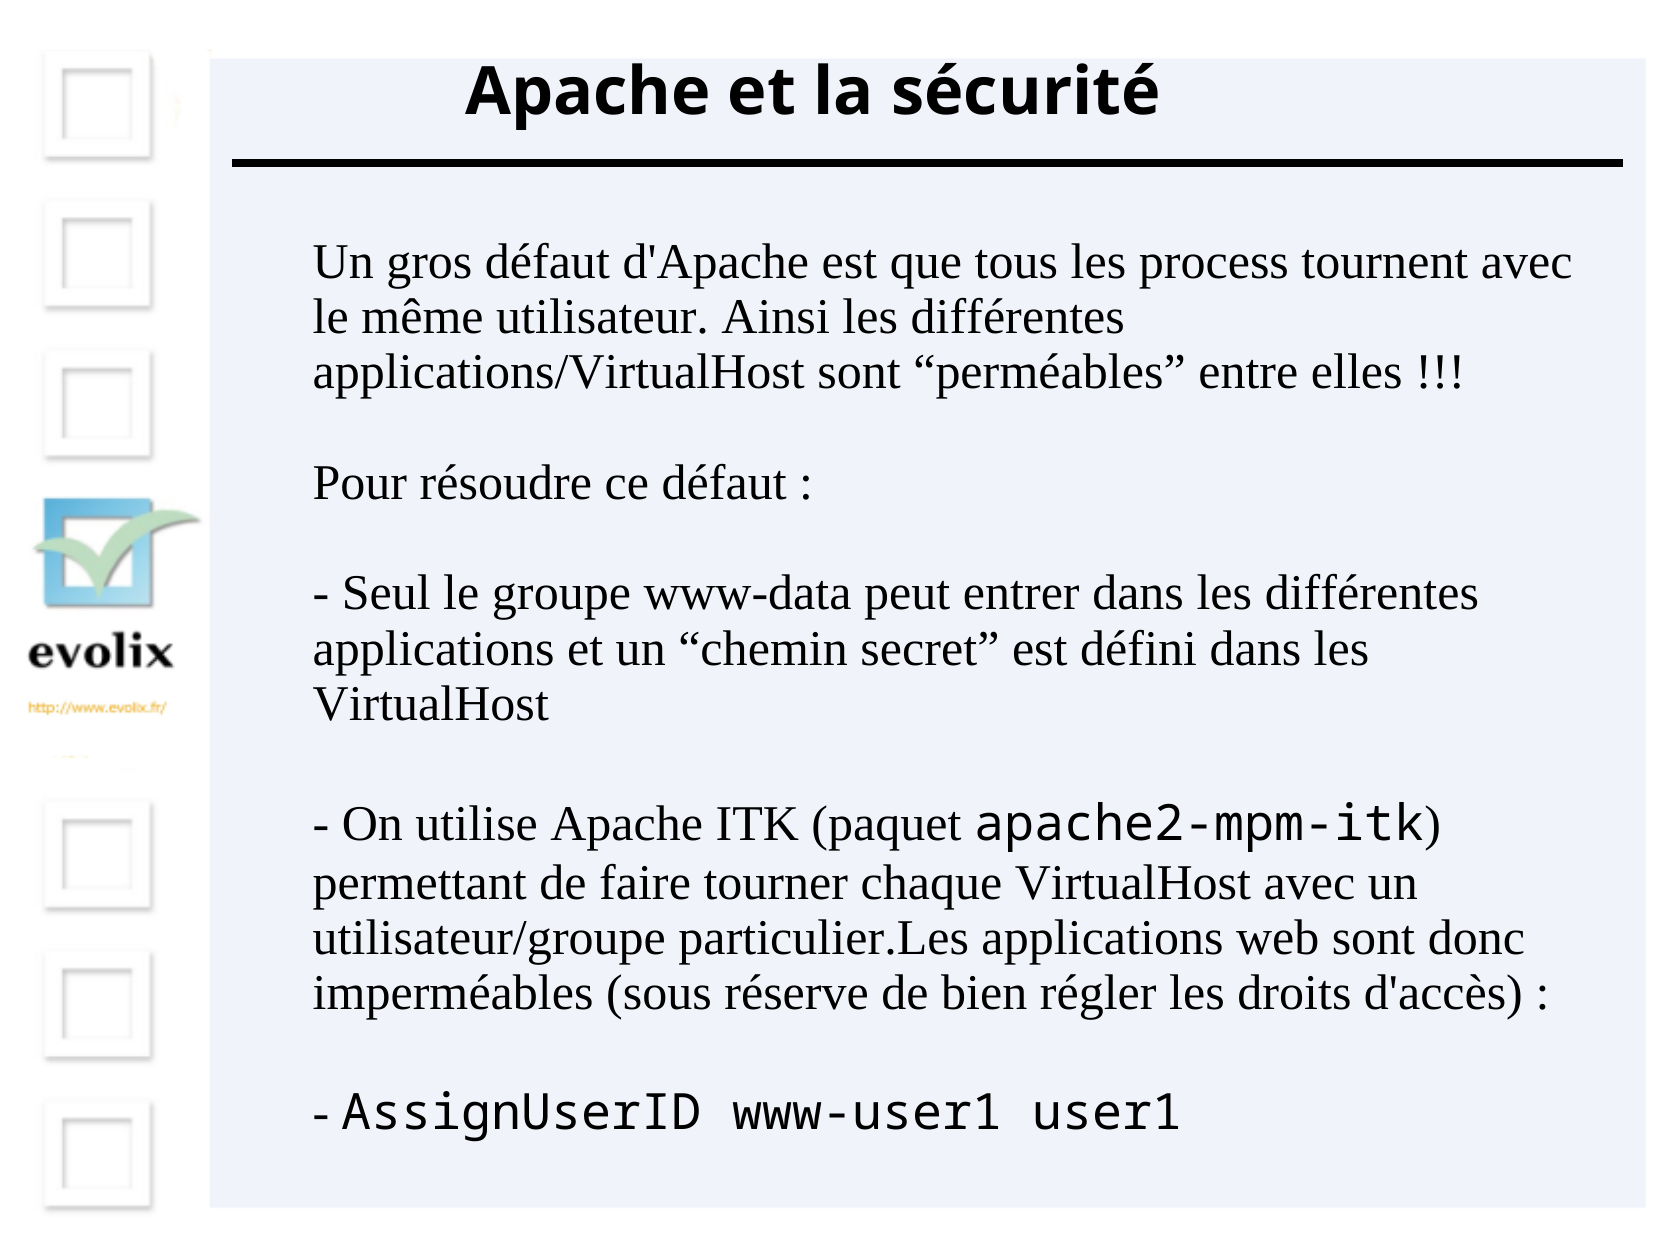

# Apache et la sécurité
Un gros défaut d'Apache est que tous les process tournent avec le même utilisateur. Ainsi les différentes applications/VirtualHost sont “perméables” entre elles !!!
Pour résoudre ce défaut :
- Seul le groupe www-data peut entrer dans les différentes applications et un “chemin secret” est défini dans les VirtualHost
- On utilise Apache ITK (paquet apache2-mpm-itk) permettant de faire tourner chaque VirtualHost avec un utilisateur/groupe particulier.Les applications web sont donc imperméables (sous réserve de bien régler les droits d'accès) :
- AssignUserID www-user1 user1